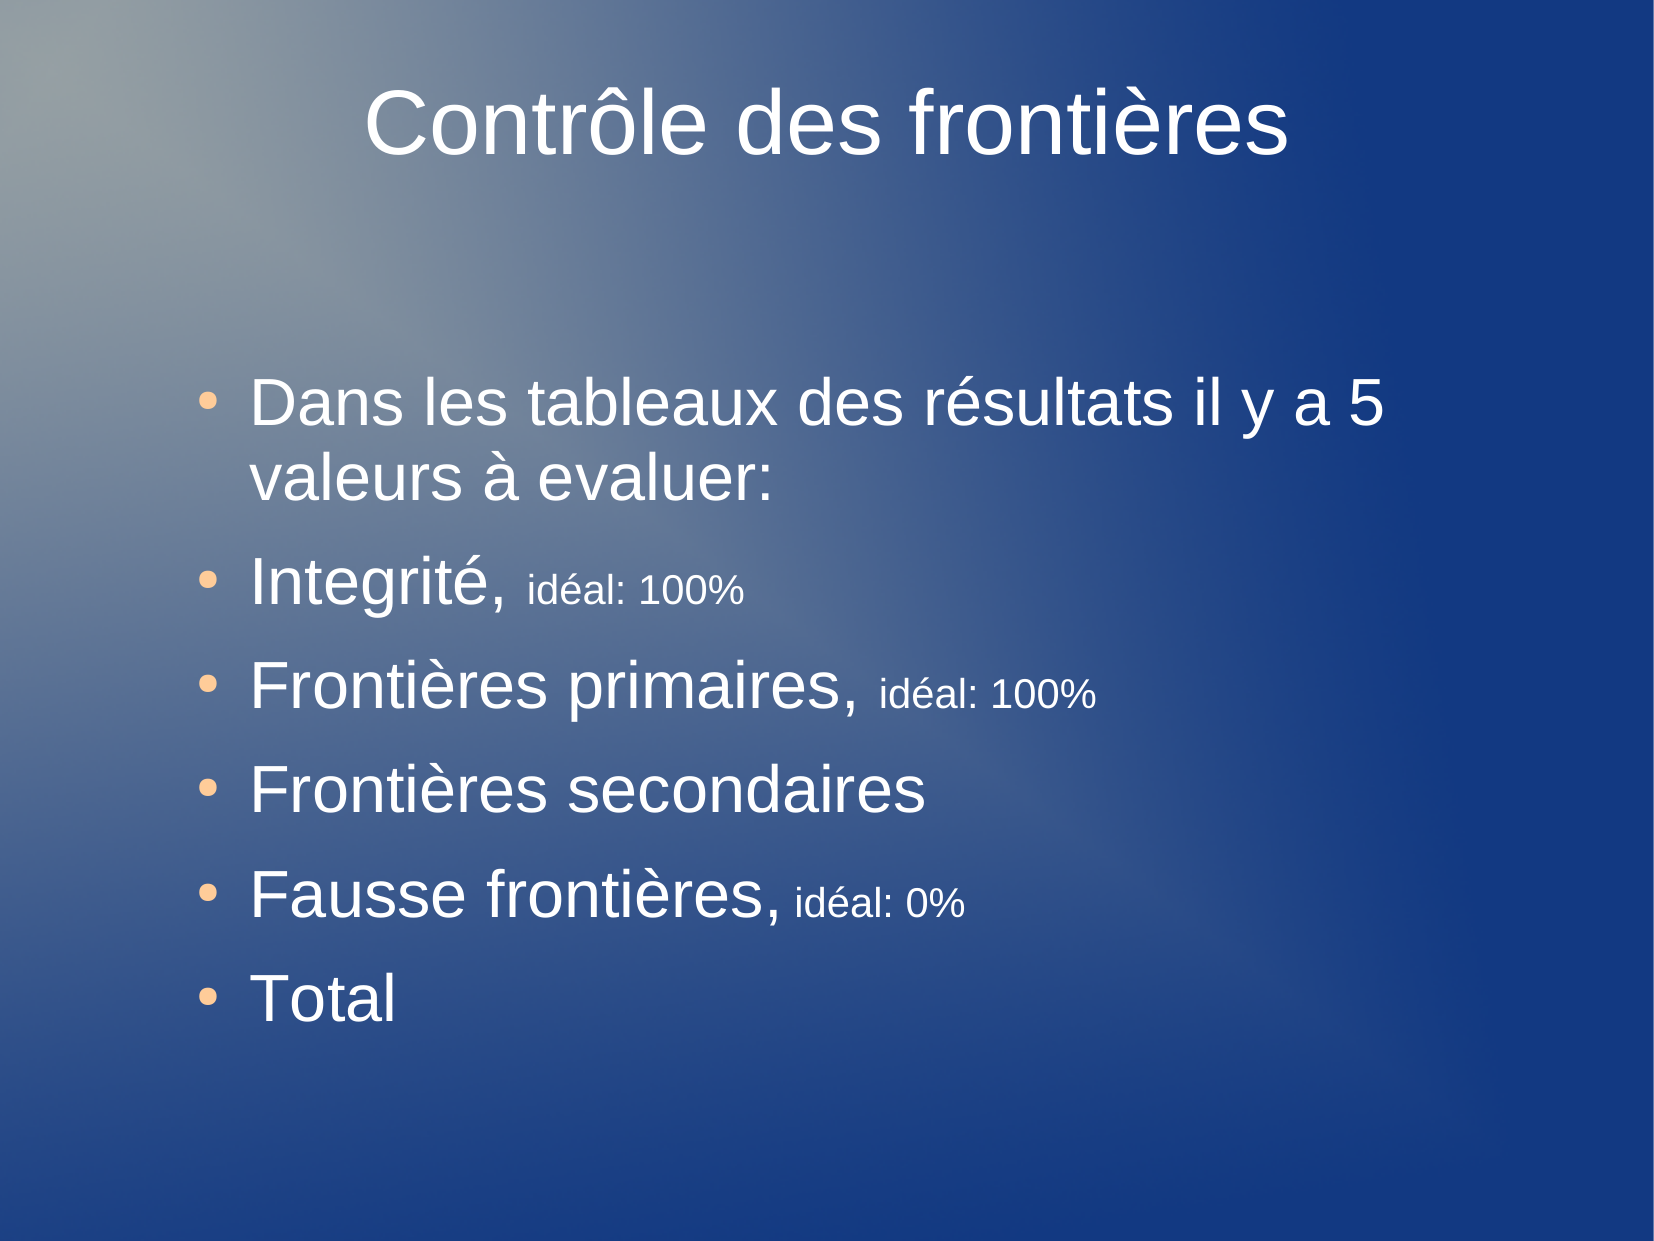

# Contrôle des frontières
Dans les tableaux des résultats il y a 5 valeurs à evaluer:
Integrité, idéal: 100%
Frontières primaires, idéal: 100%
Frontières secondaires
Fausse frontières, idéal: 0%
Total